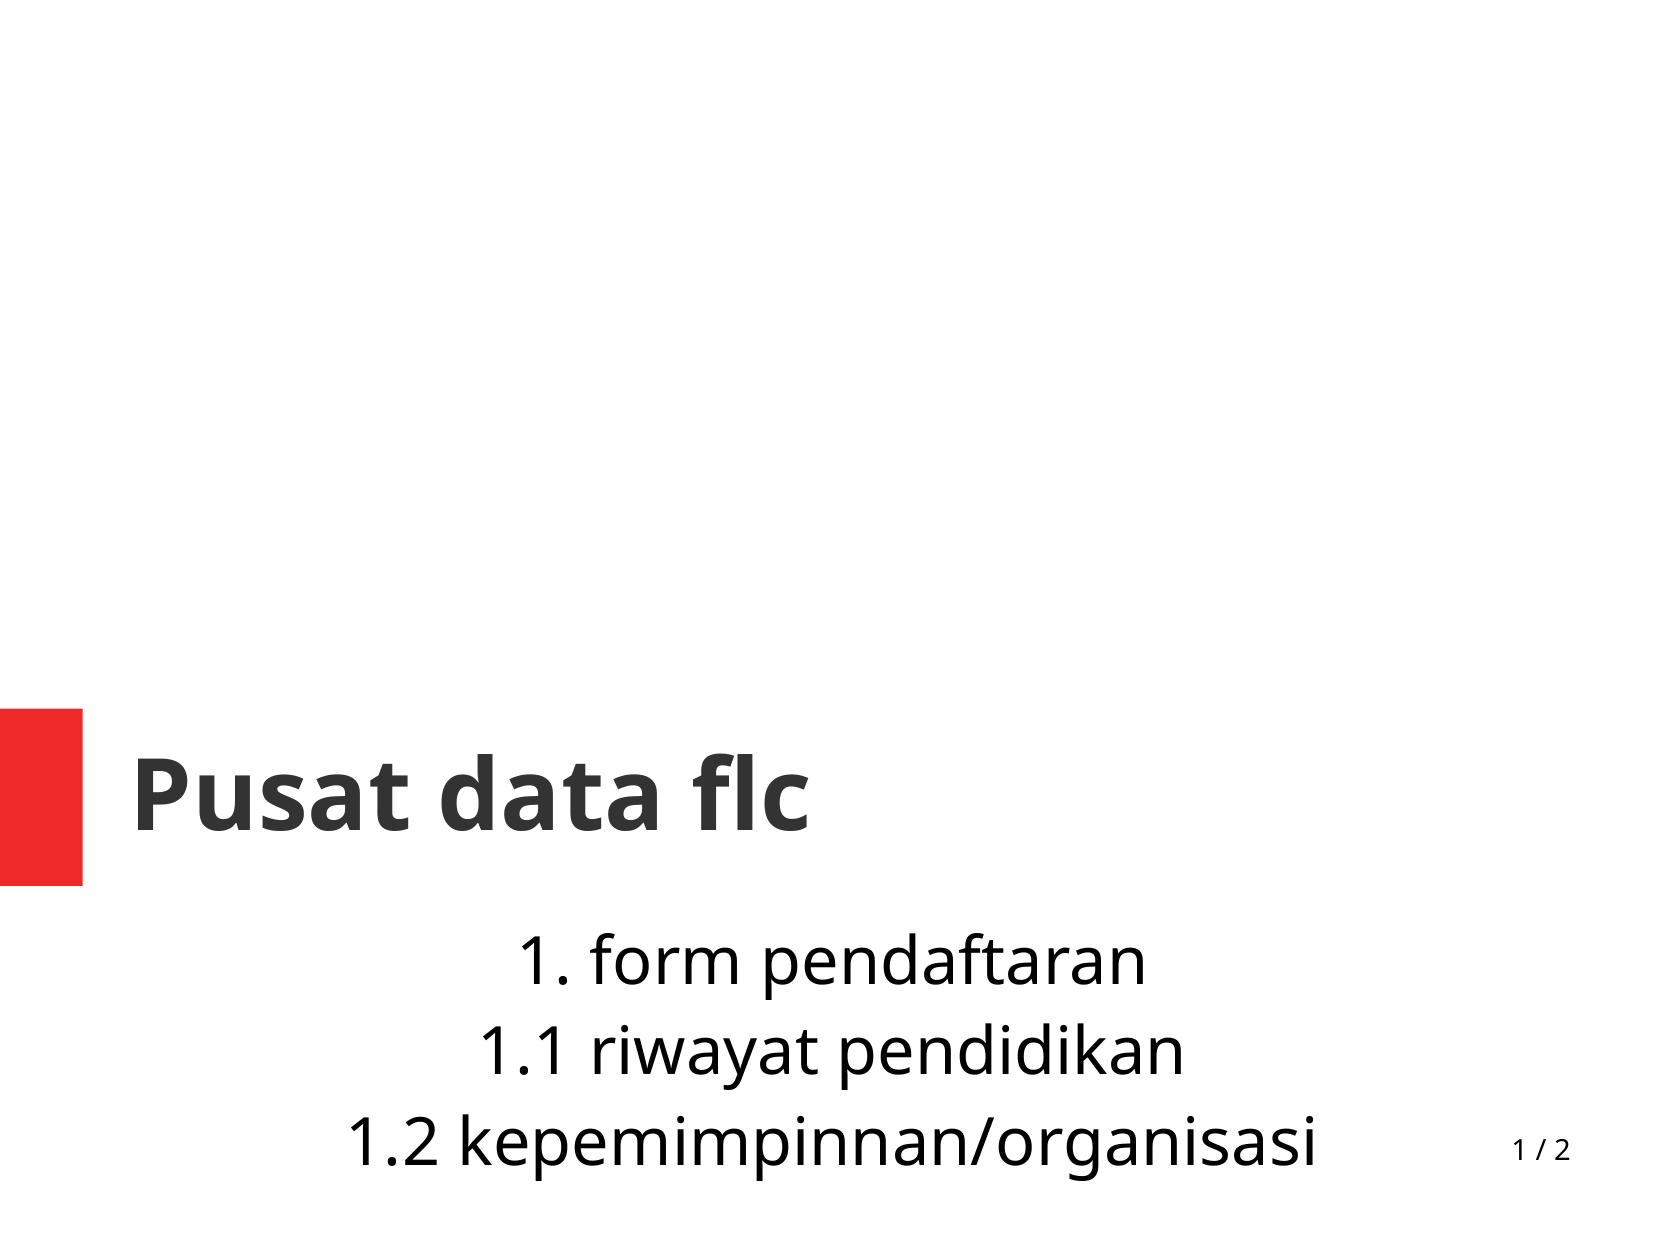

# Pusat data flc
1. form pendaftaran
1.1 riwayat pendidikan
1.2 kepemimpinnan/organisasi
1